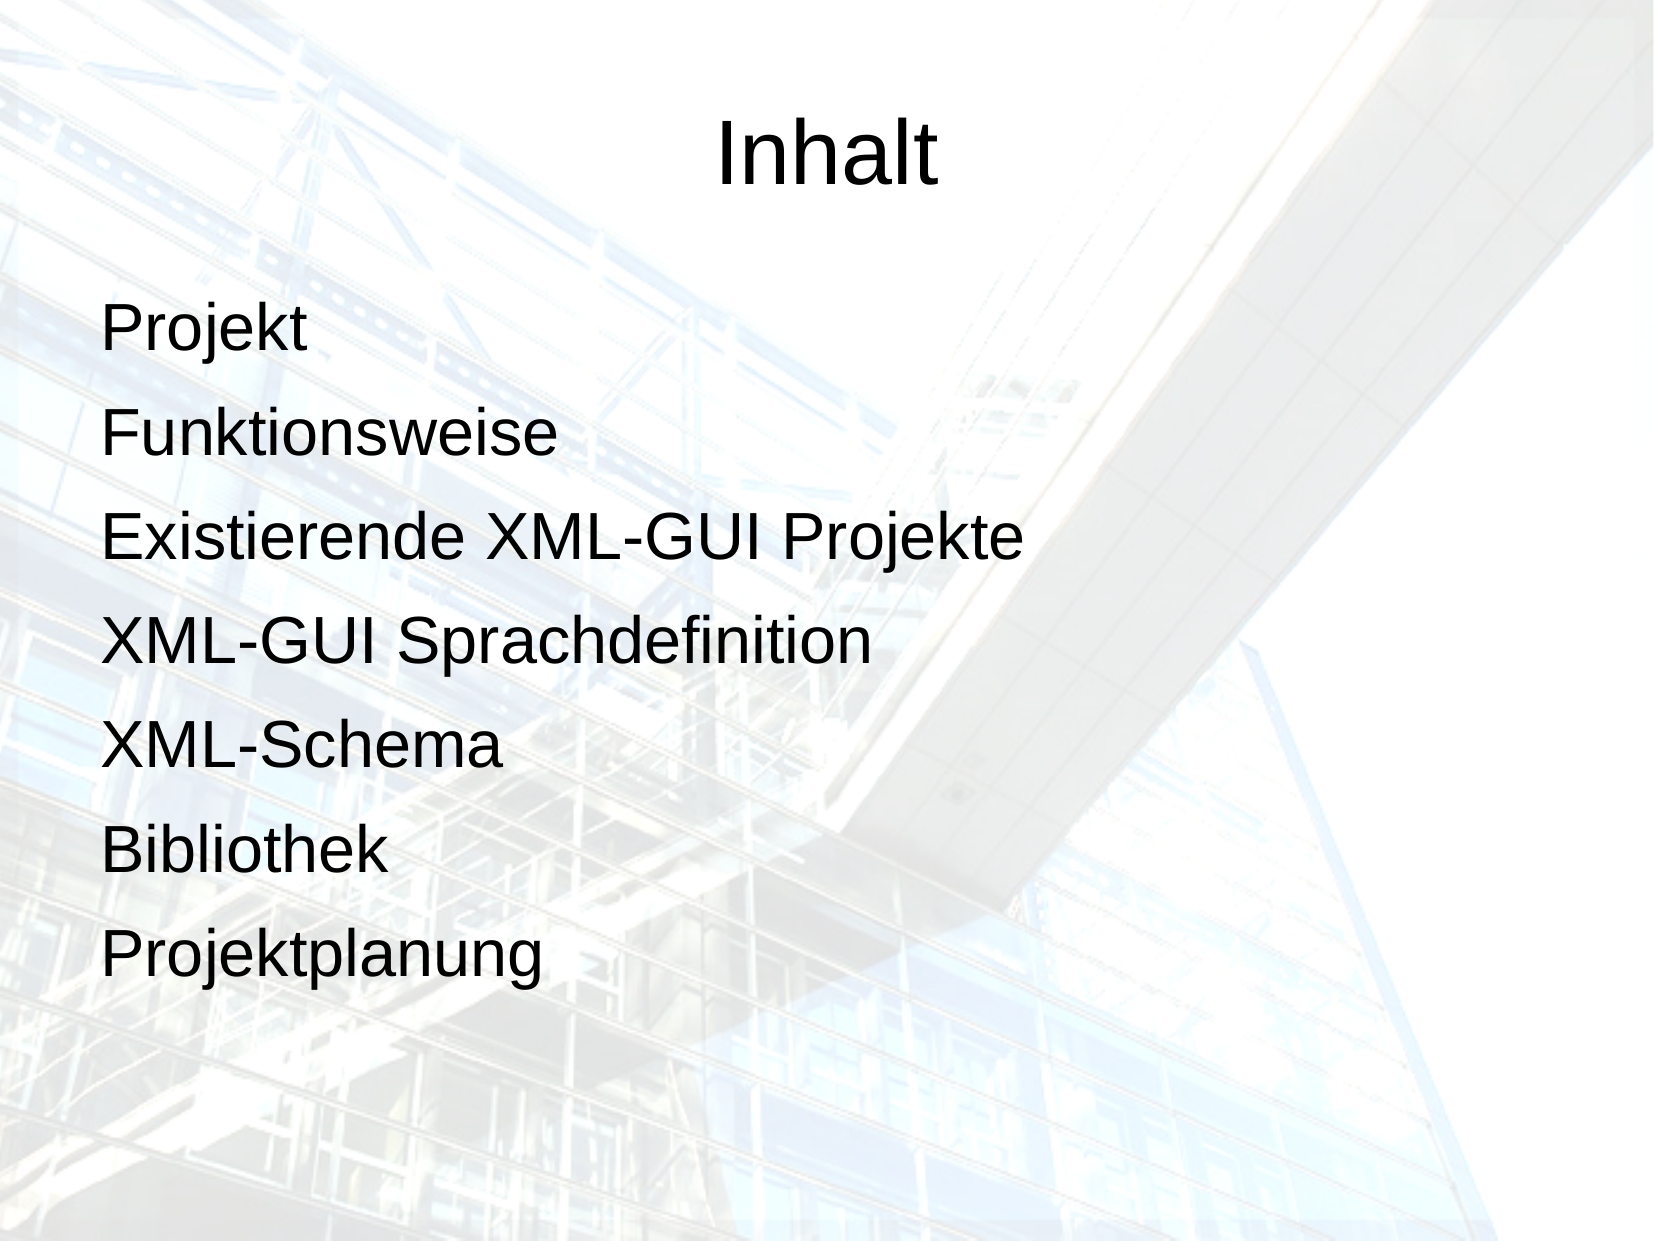

# Inhalt
Projekt
Funktionsweise
Existierende XML-GUI Projekte
XML-GUI Sprachdefinition
XML-Schema
Bibliothek
Projektplanung